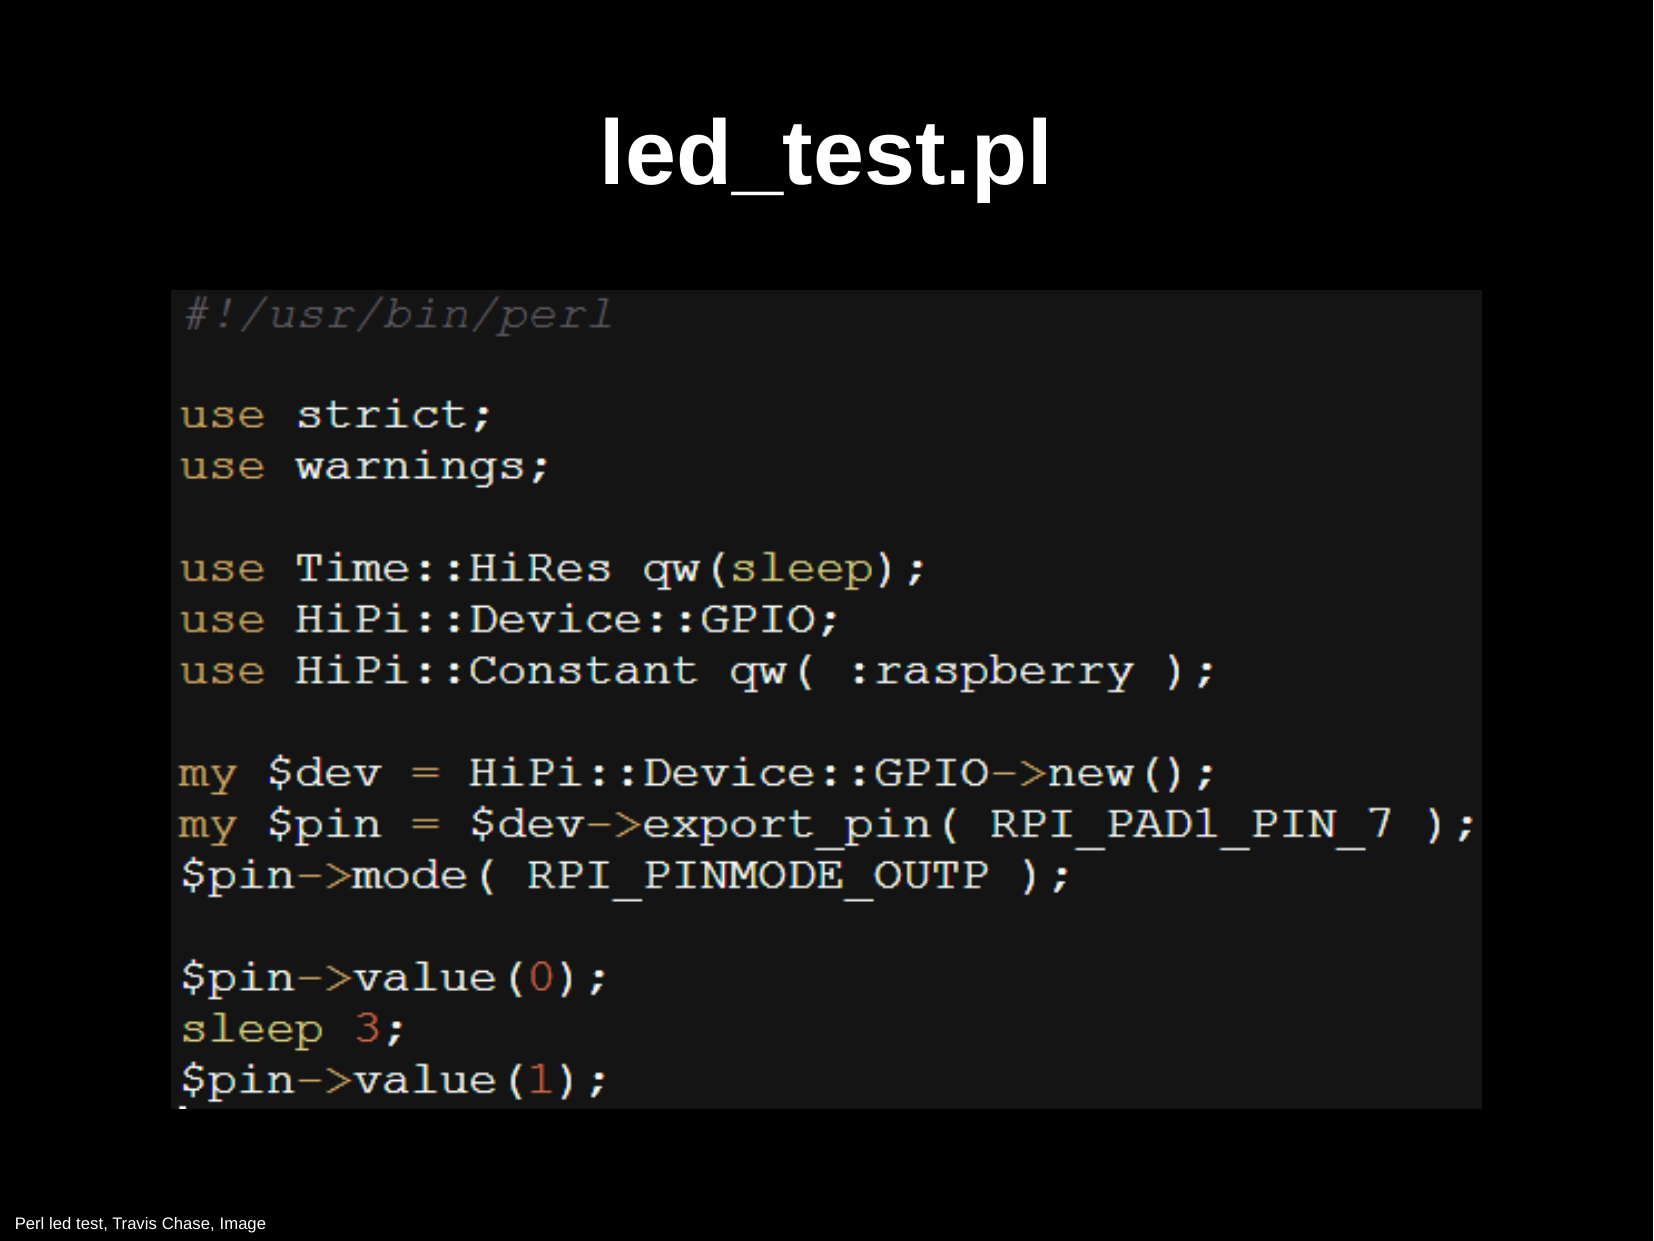

# led_test.pl
Perl led test, Travis Chase, Image